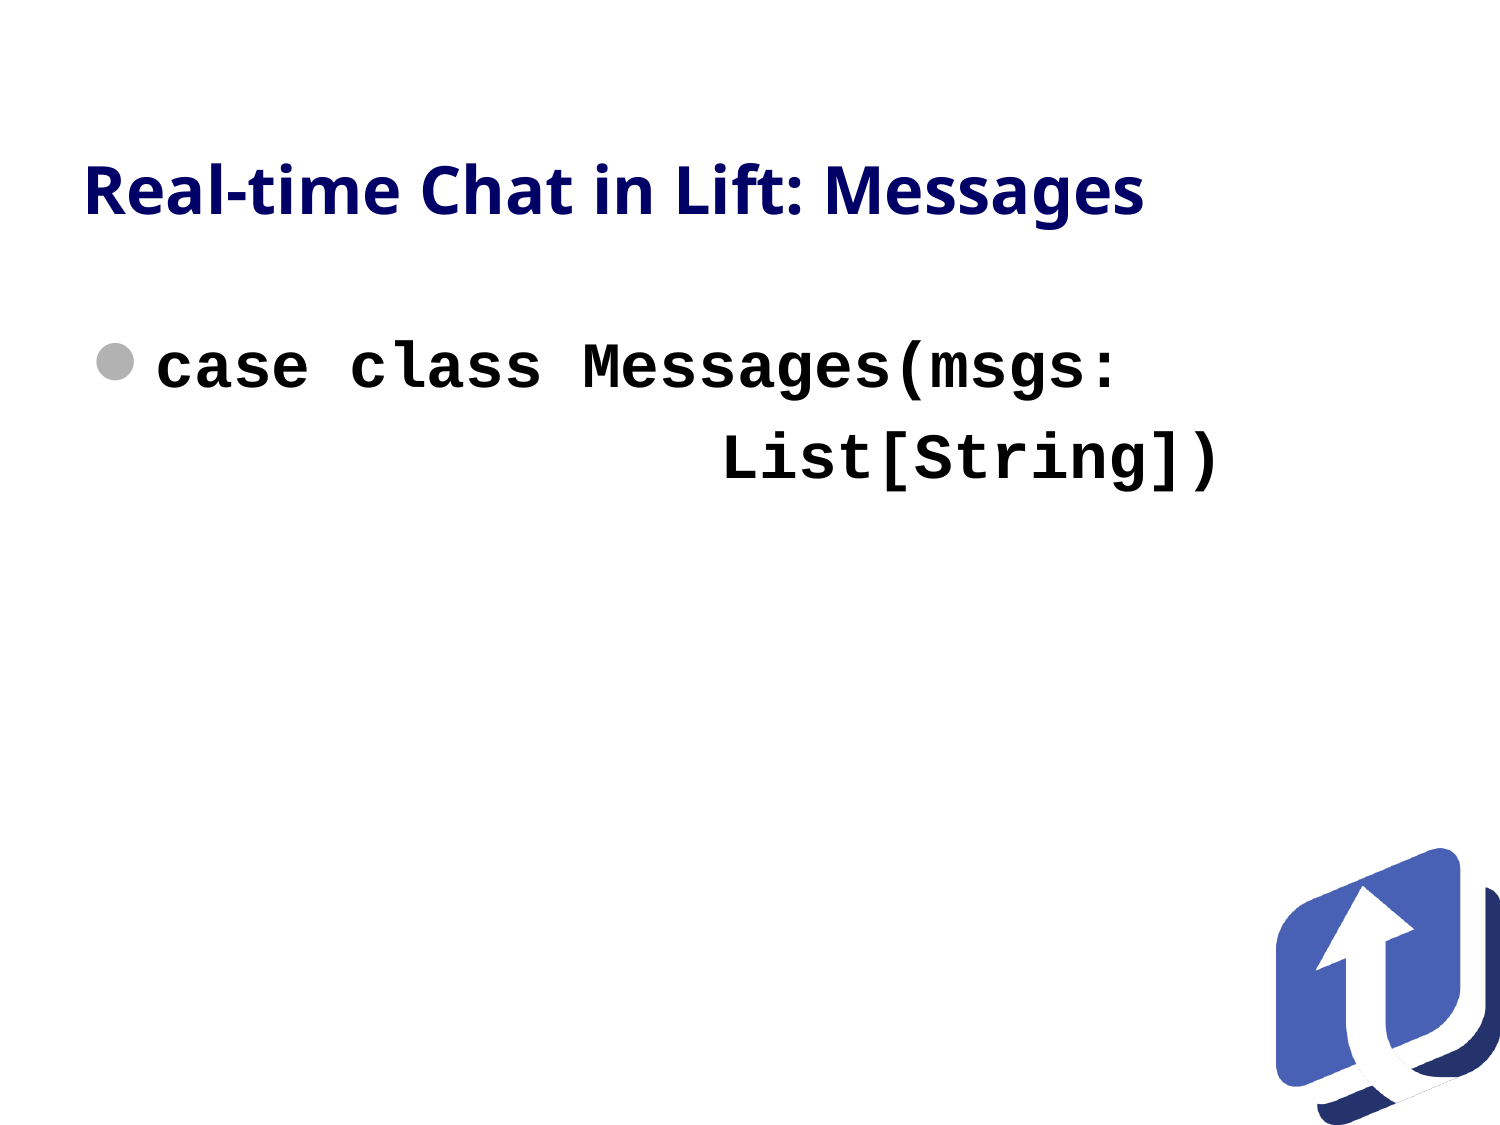

# Real-time Chat in Lift: Messages
case class Messages(msgs:
 List[String])